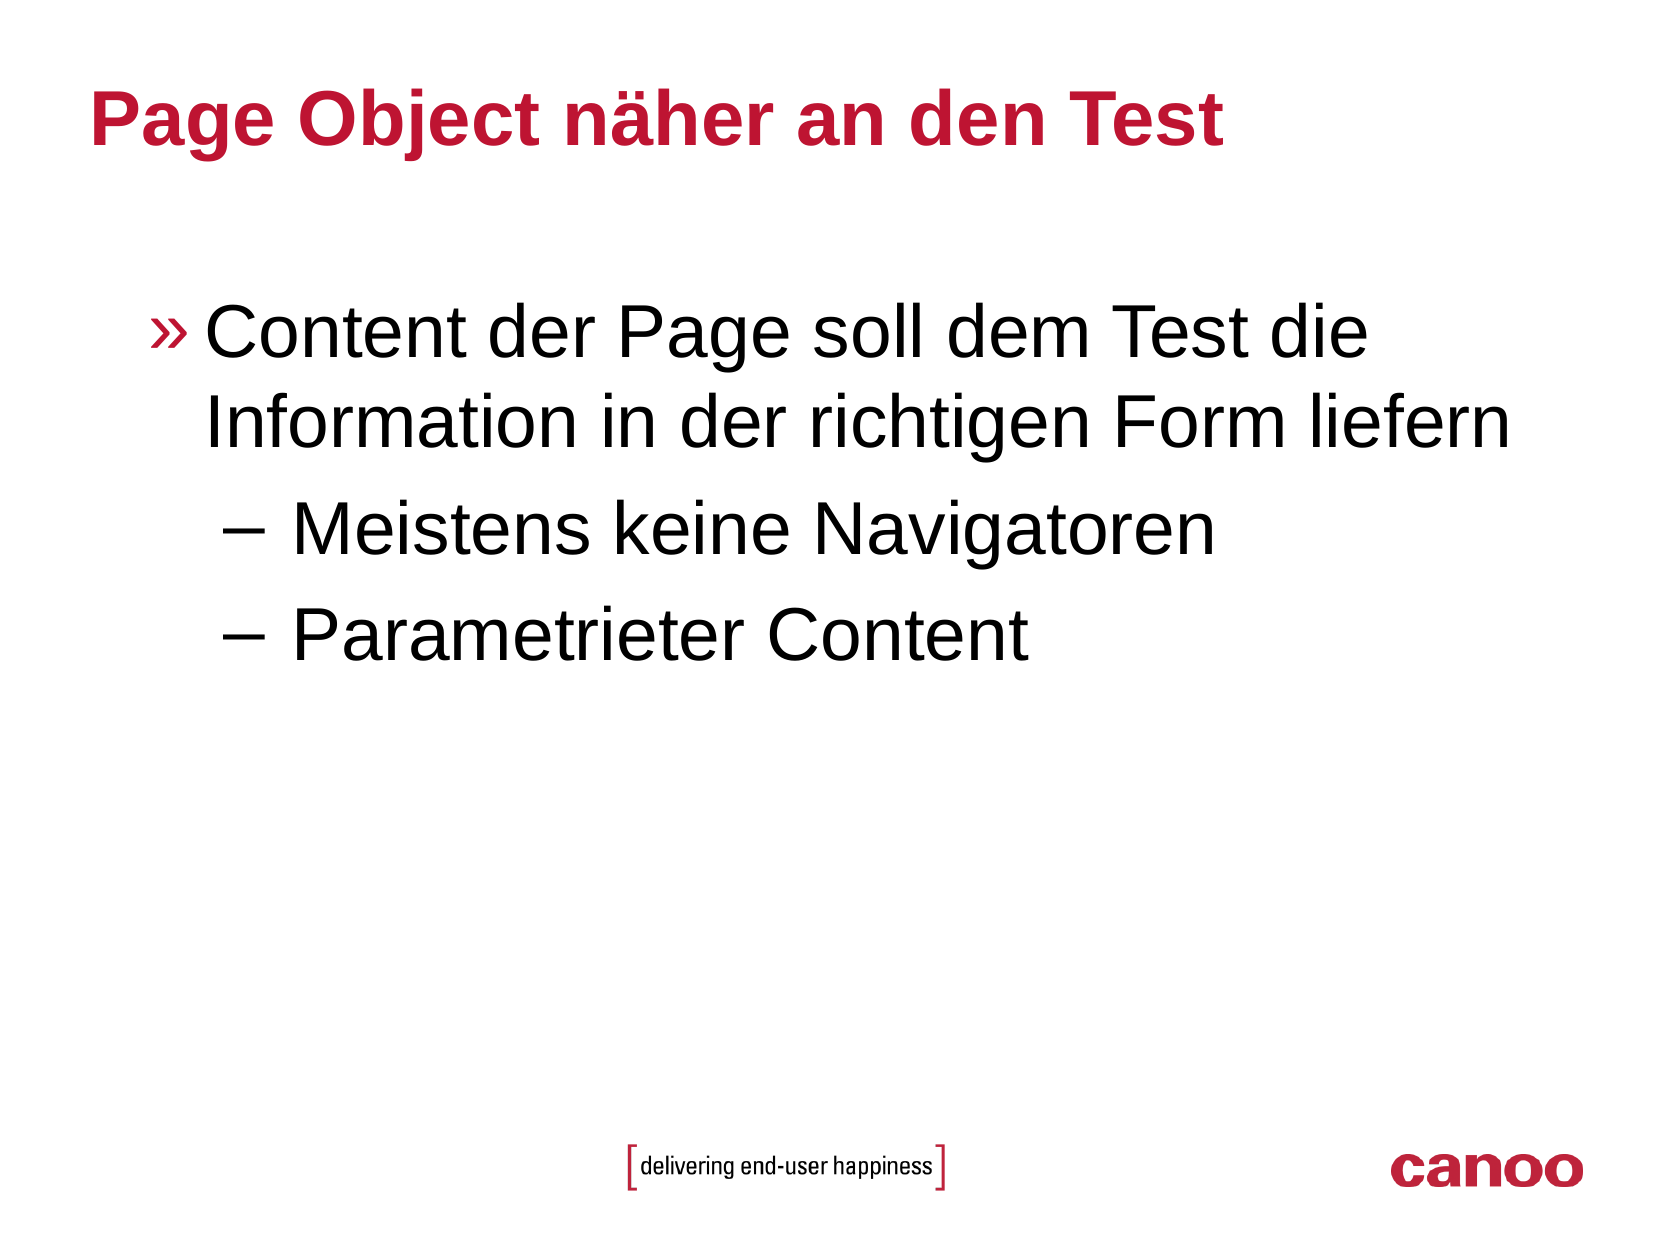

# Page Object näher an den Test
Content der Page soll dem Test die
Information in der richtigen Form liefern
 Meistens keine Navigatoren
 Parametrieter Content